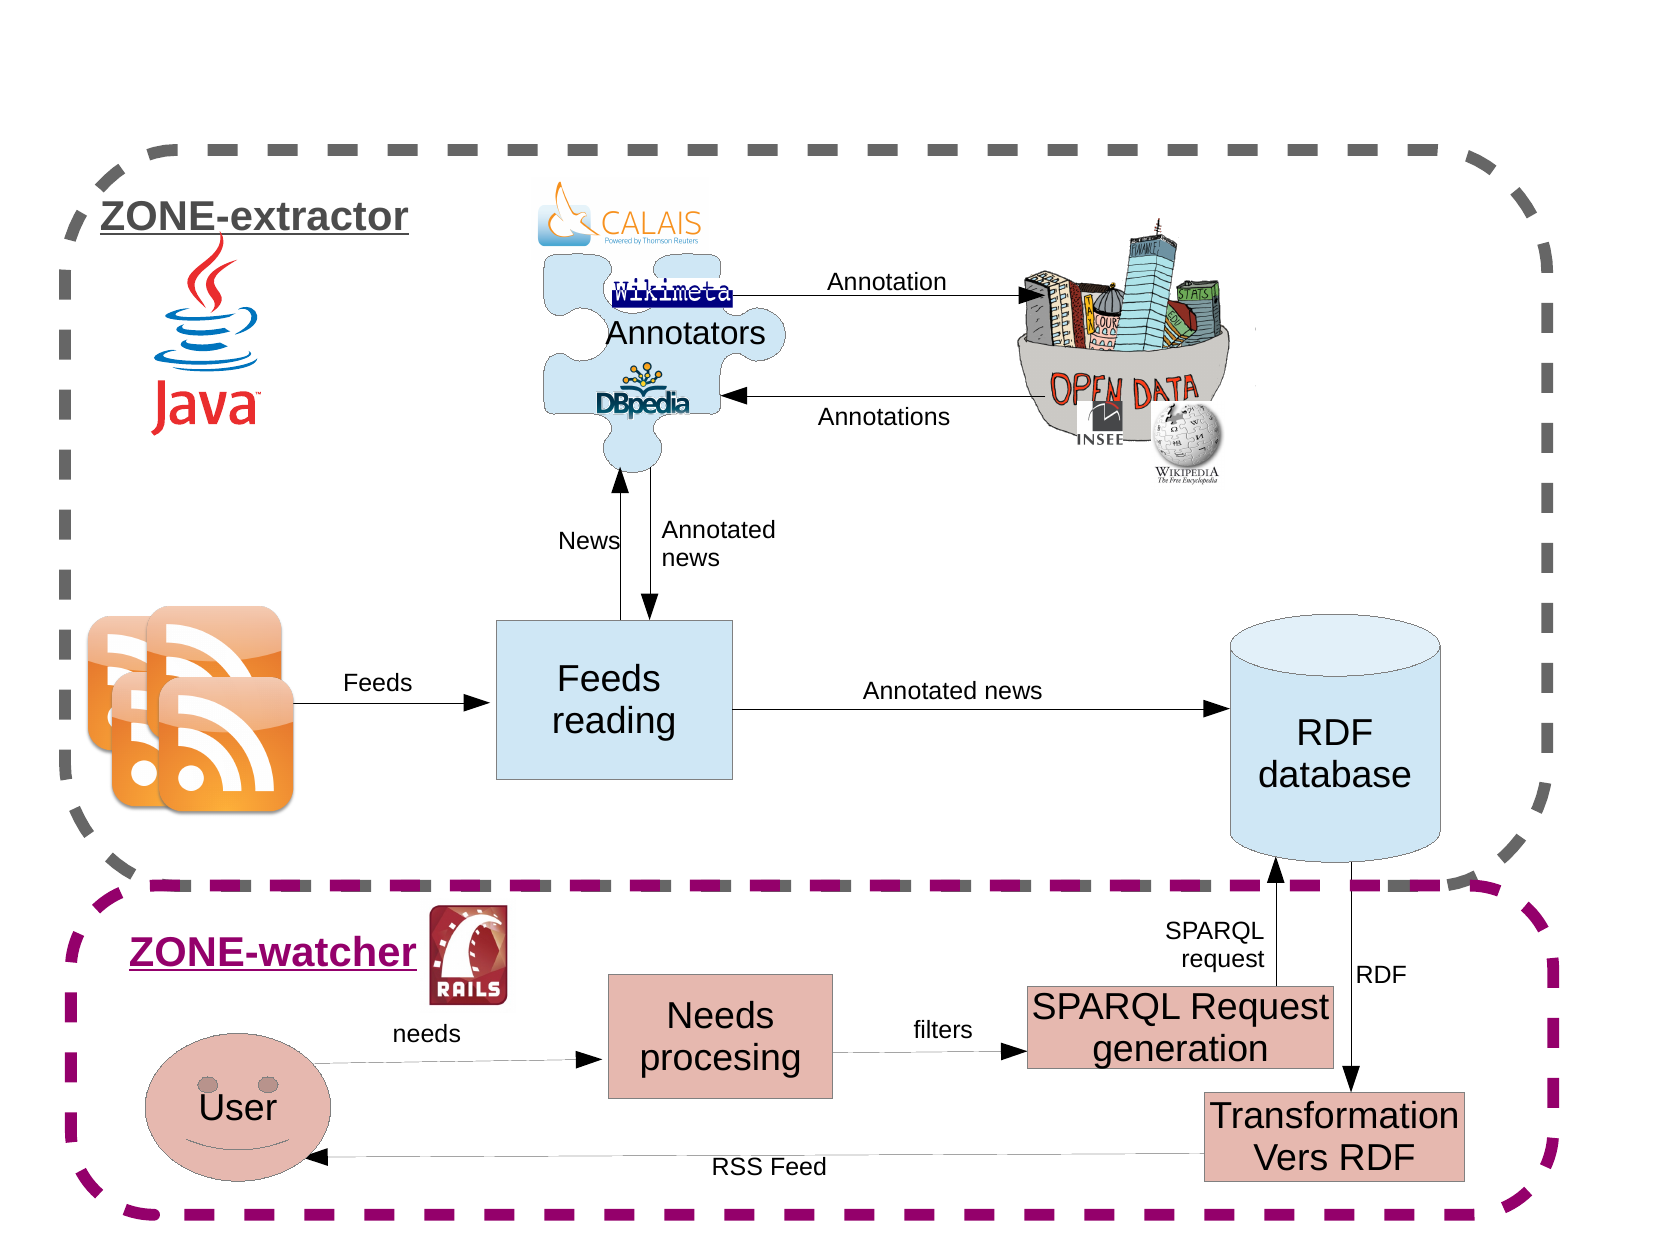

ZONE-extractor
Annotation
Annotators
Annotations
Annotated
news
News
RDF
database
Feeds
reading
Feeds
Annotated news
SPARQL
request
ZONE-watcher
RDF
Needs
procesing
SPARQL Request
generation
filters
needs
User
Transformation
Vers RDF
RSS Feed